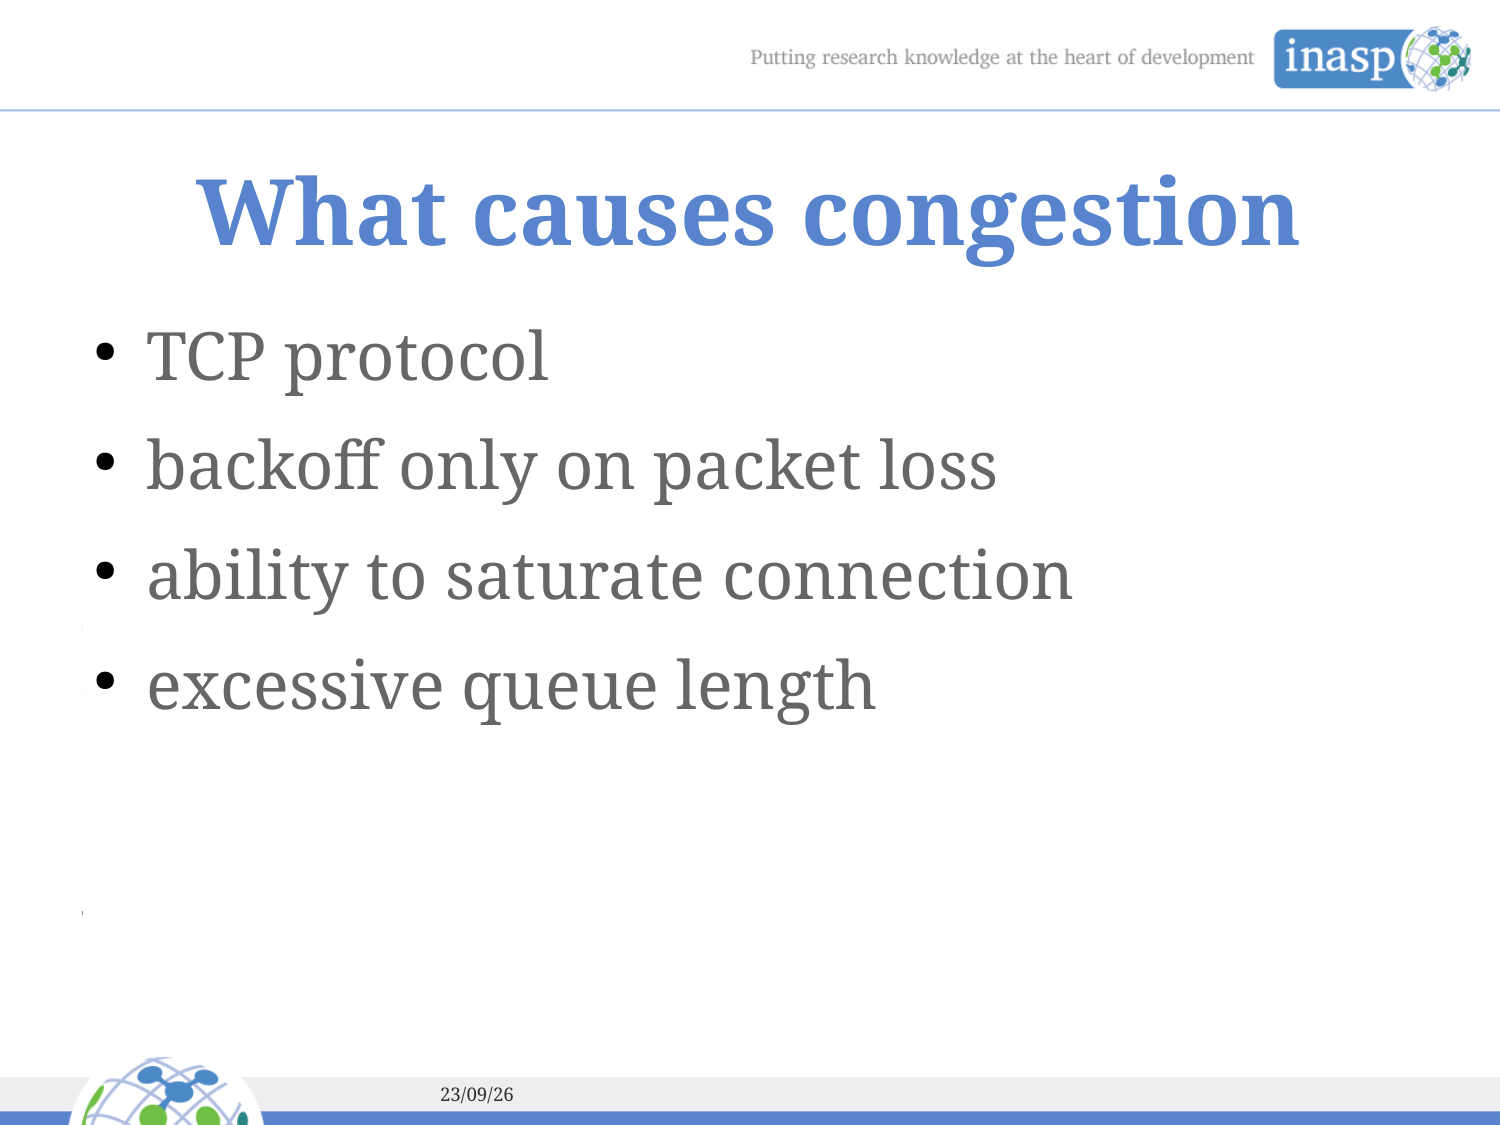

# What causes congestion
TCP protocol
backoff only on packet loss
ability to saturate connection
excessive queue length